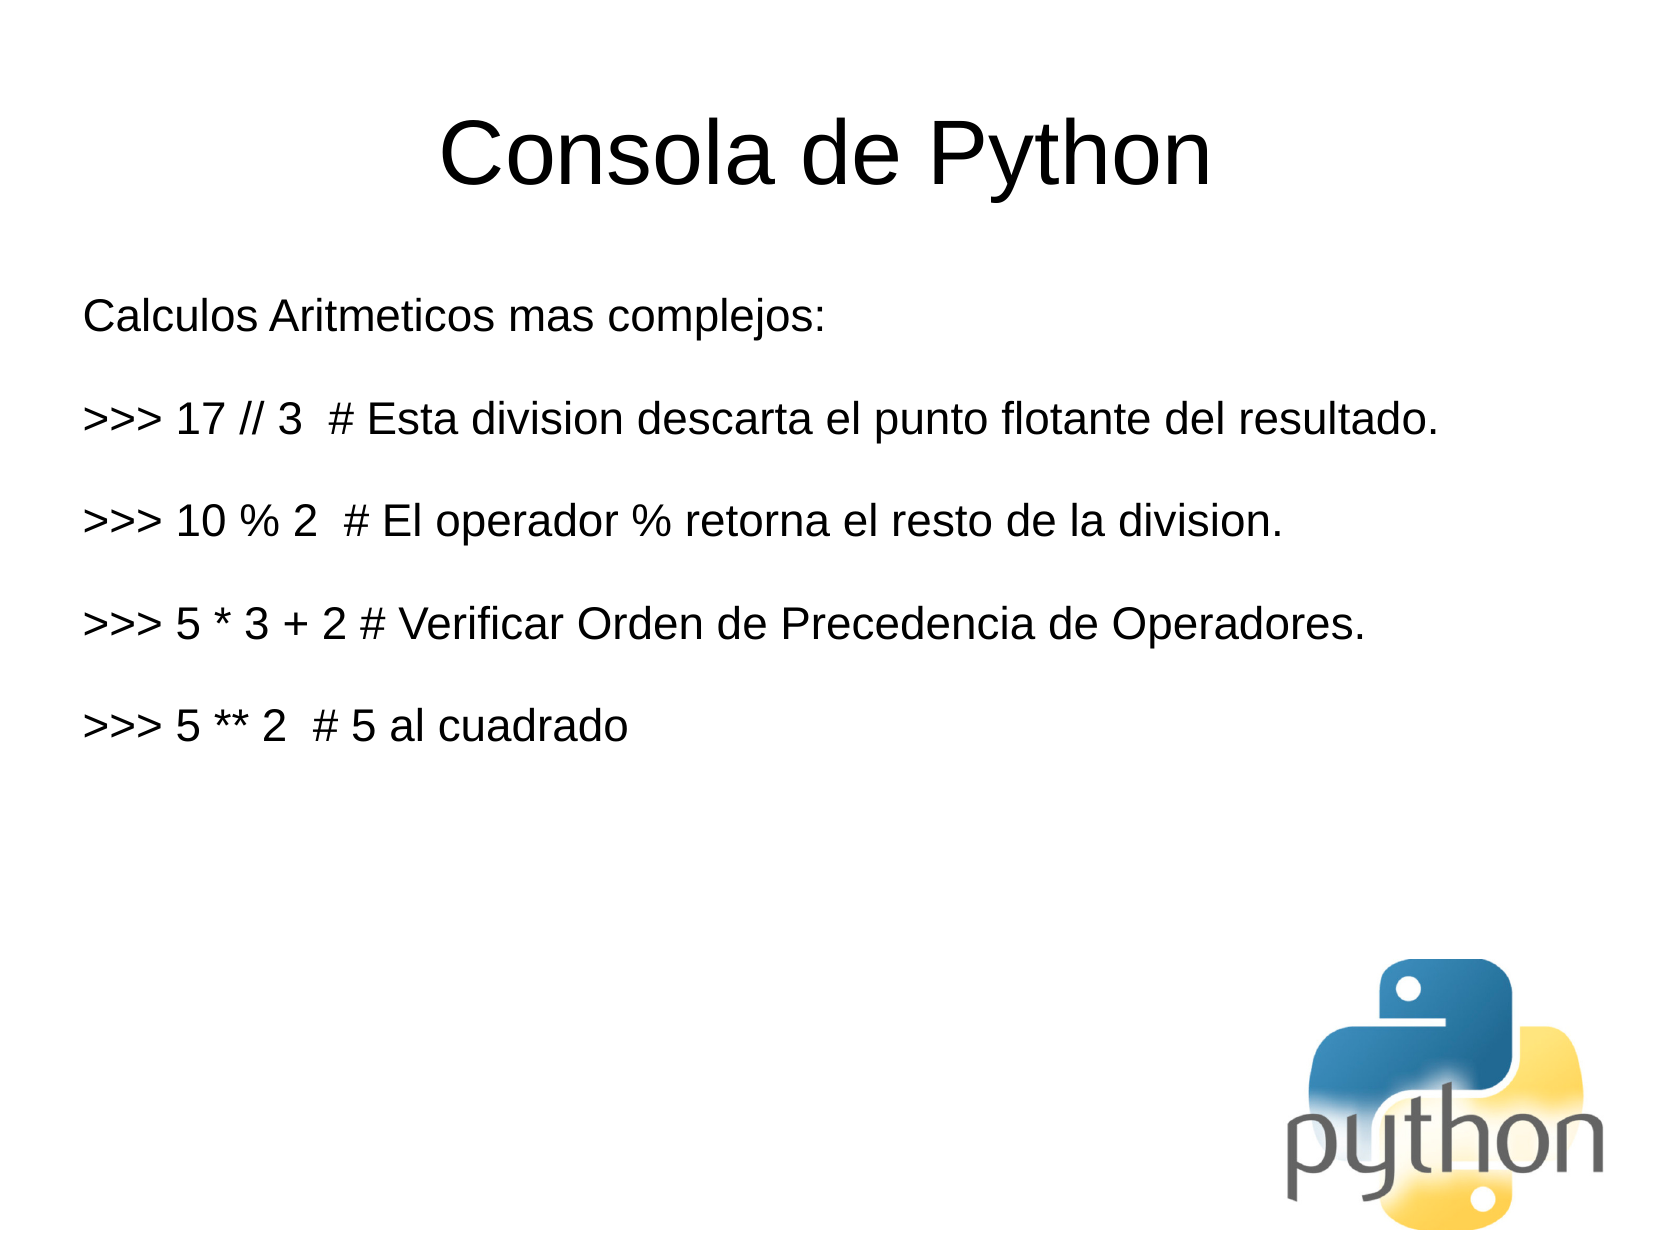

# Consola de Python
Calculos Aritmeticos mas complejos:
>>> 17 // 3 # Esta division descarta el punto flotante del resultado.
>>> 10 % 2 # El operador % retorna el resto de la division.
>>> 5 * 3 + 2 # Verificar Orden de Precedencia de Operadores.
>>> 5 ** 2 # 5 al cuadrado